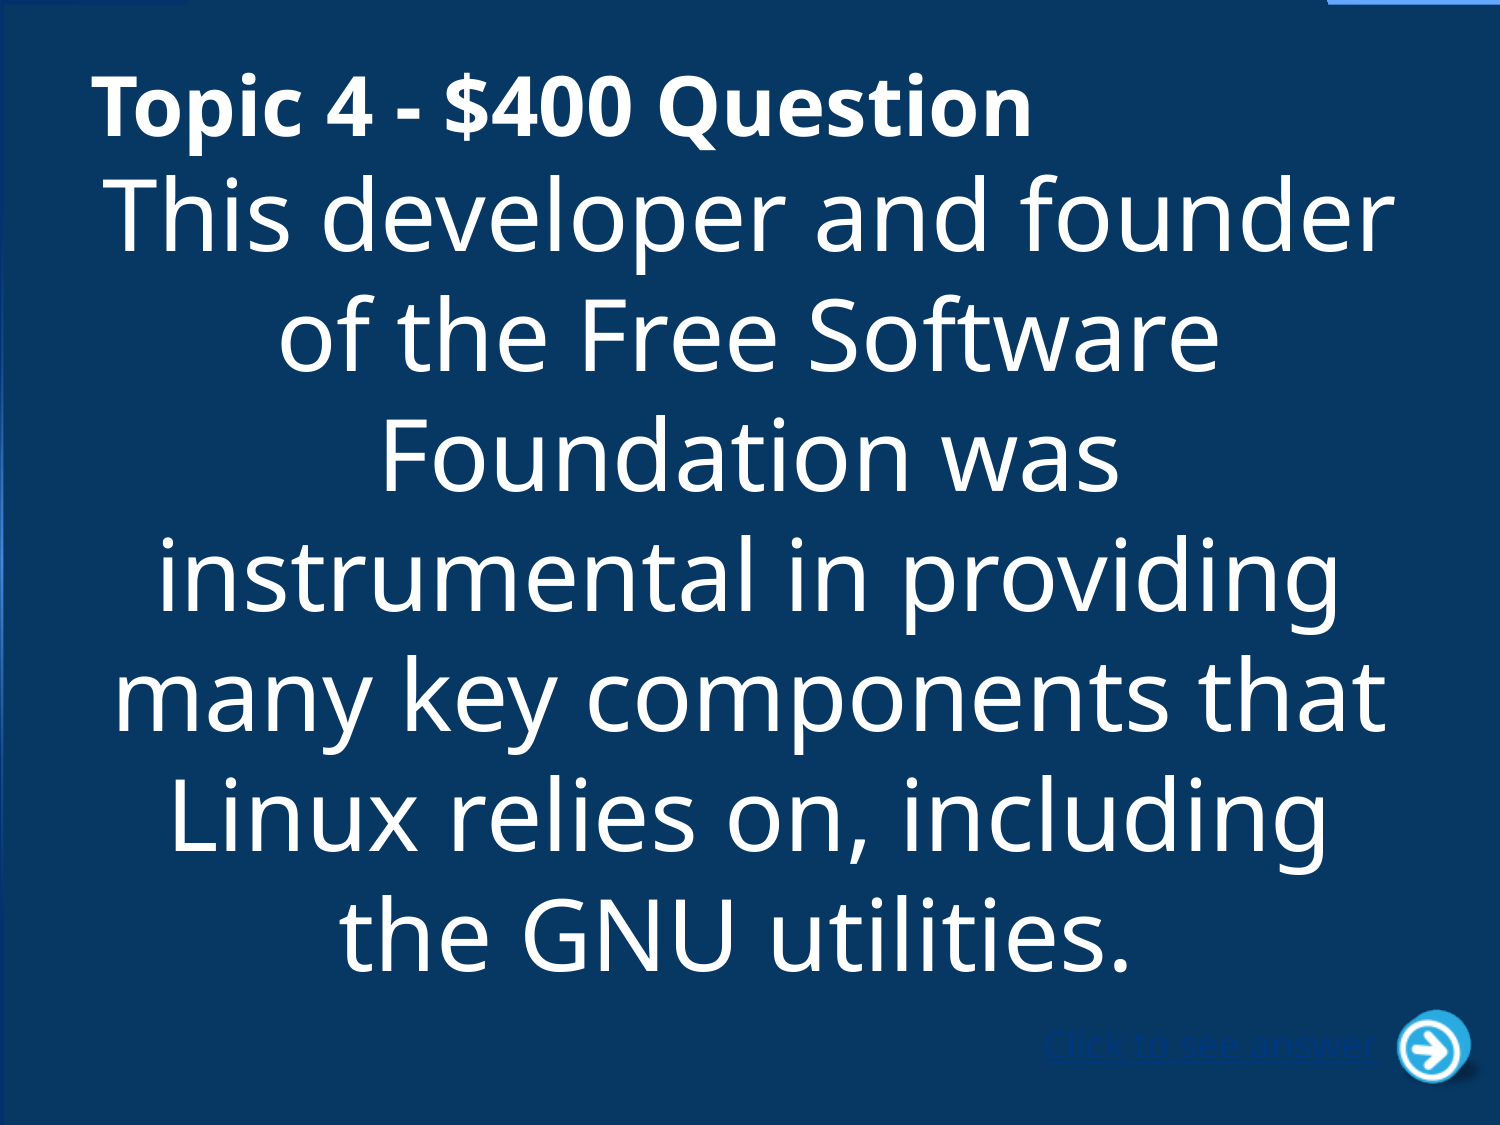

Topic 4 - $400 Question
# This developer and founder of the Free Software Foundation was instrumental in providing many key components that Linux relies on, including the GNU utilities.
Click to see answer